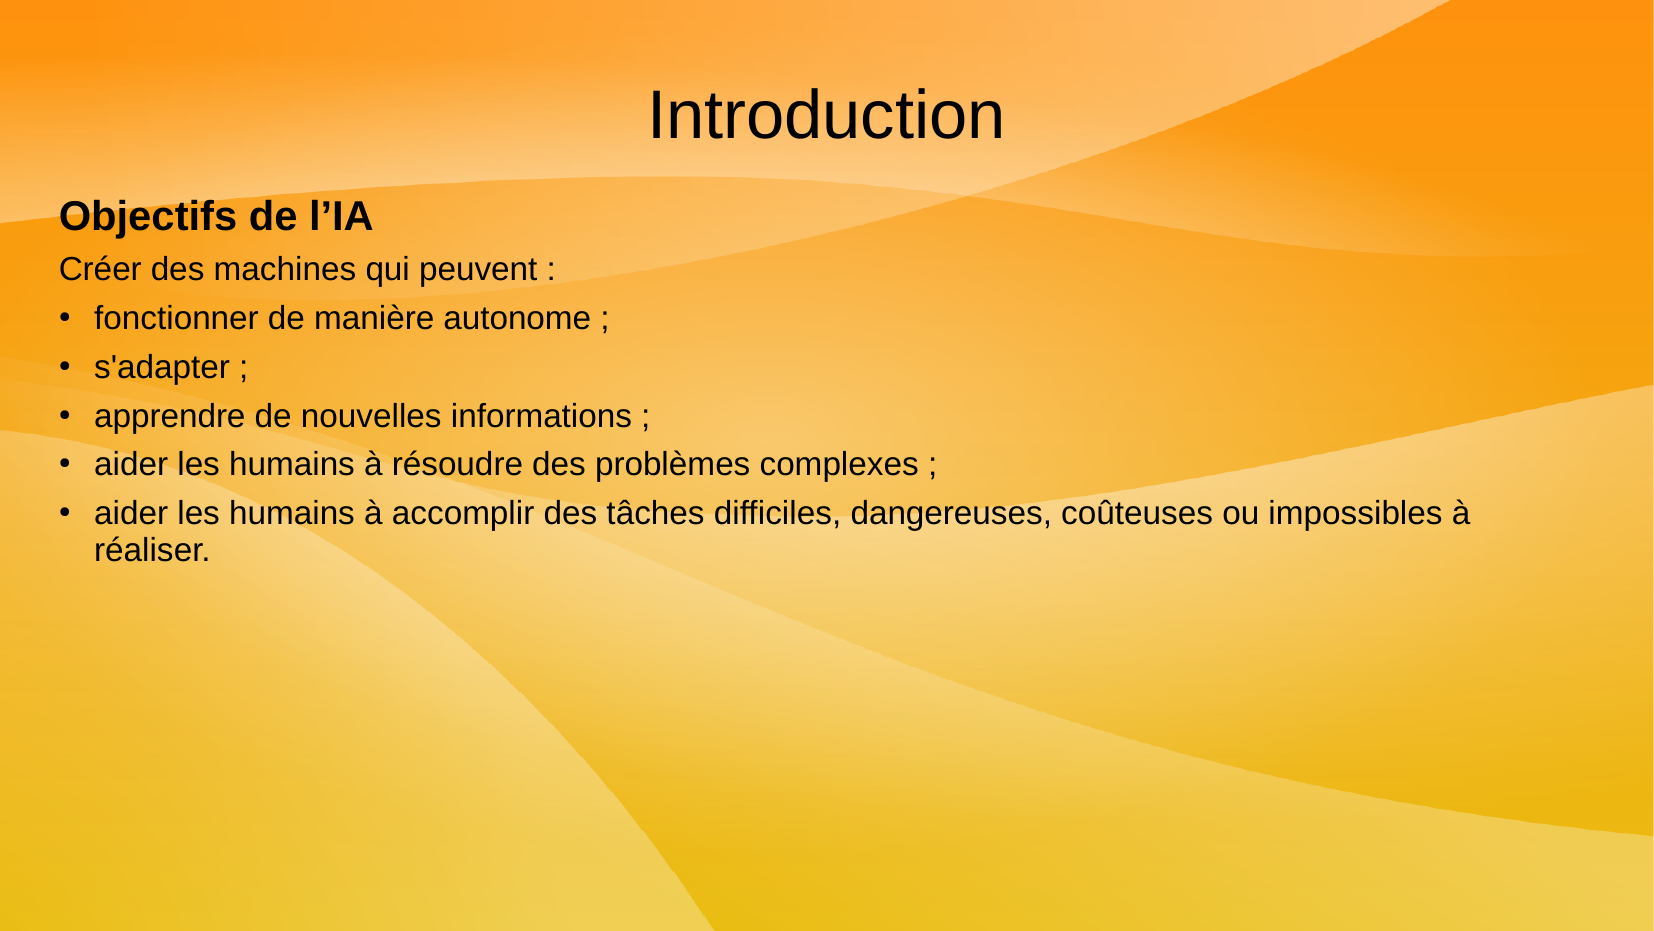

# Introduction
Objectifs de l’IA
Créer des machines qui peuvent :
fonctionner de manière autonome ;
s'adapter ;
apprendre de nouvelles informations ;
aider les humains à résoudre des problèmes complexes ;
aider les humains à accomplir des tâches difficiles, dangereuses, coûteuses ou impossibles à réaliser.